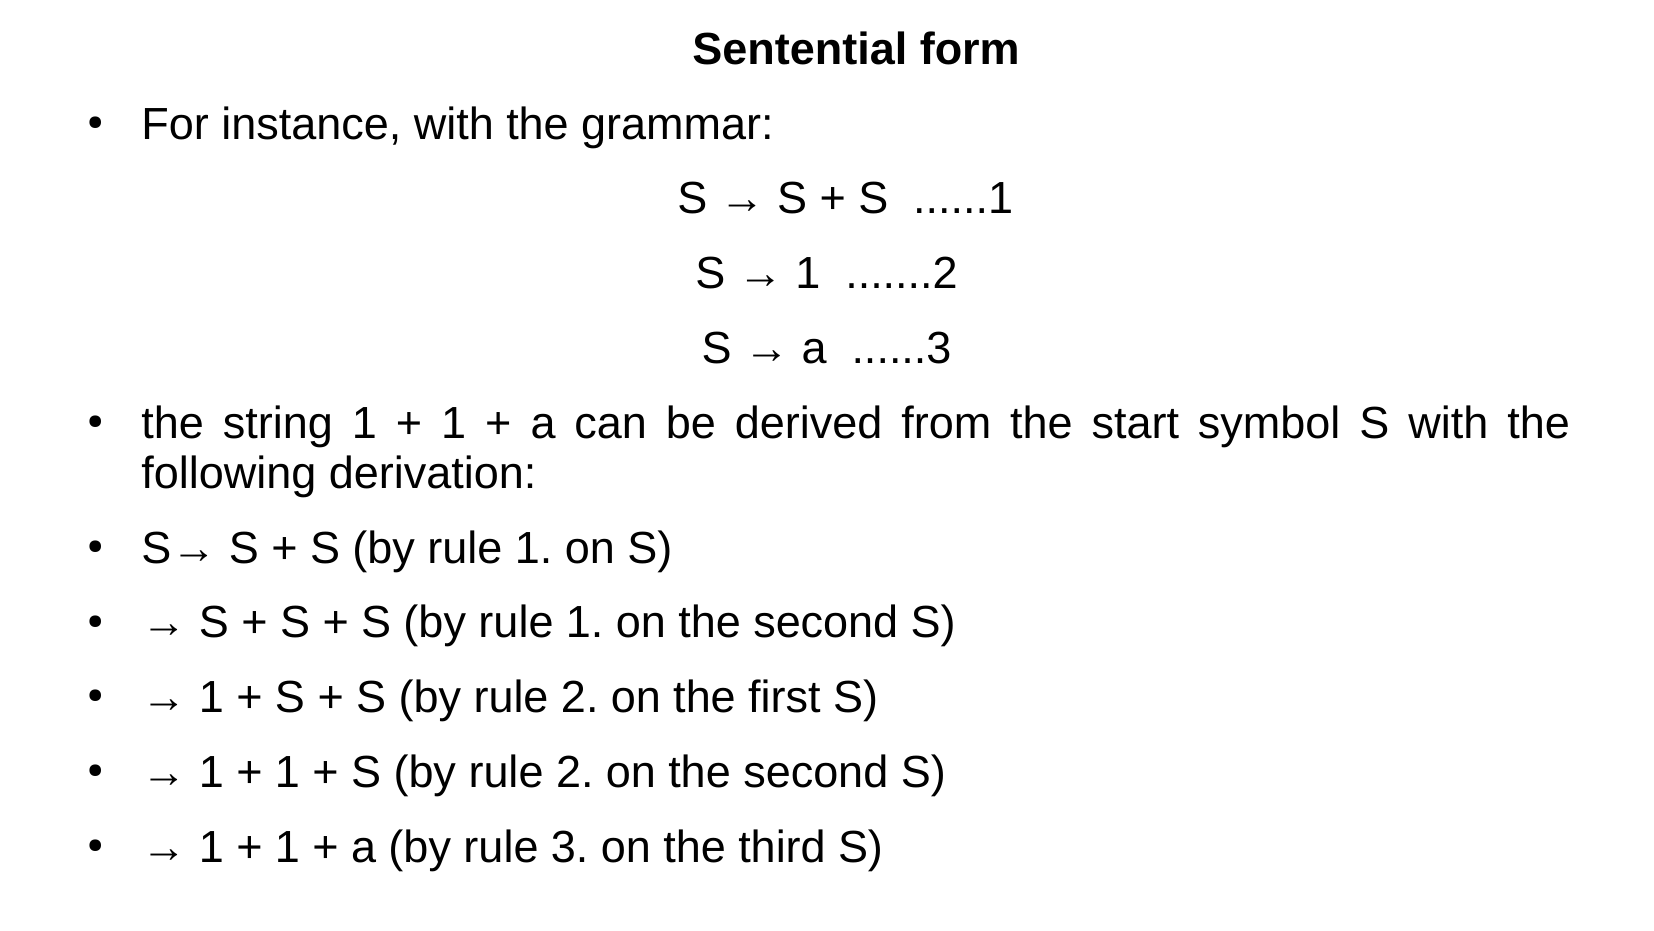

# Sentential form
For instance, with the grammar:
 S → S + S ......1
S → 1 .......2
S → a ......3
the string 1 + 1 + a can be derived from the start symbol S with the following derivation:
S→ S + S (by rule 1. on S)
→ S + S + S (by rule 1. on the second S)
→ 1 + S + S (by rule 2. on the first S)
→ 1 + 1 + S (by rule 2. on the second S)
→ 1 + 1 + a (by rule 3. on the third S)